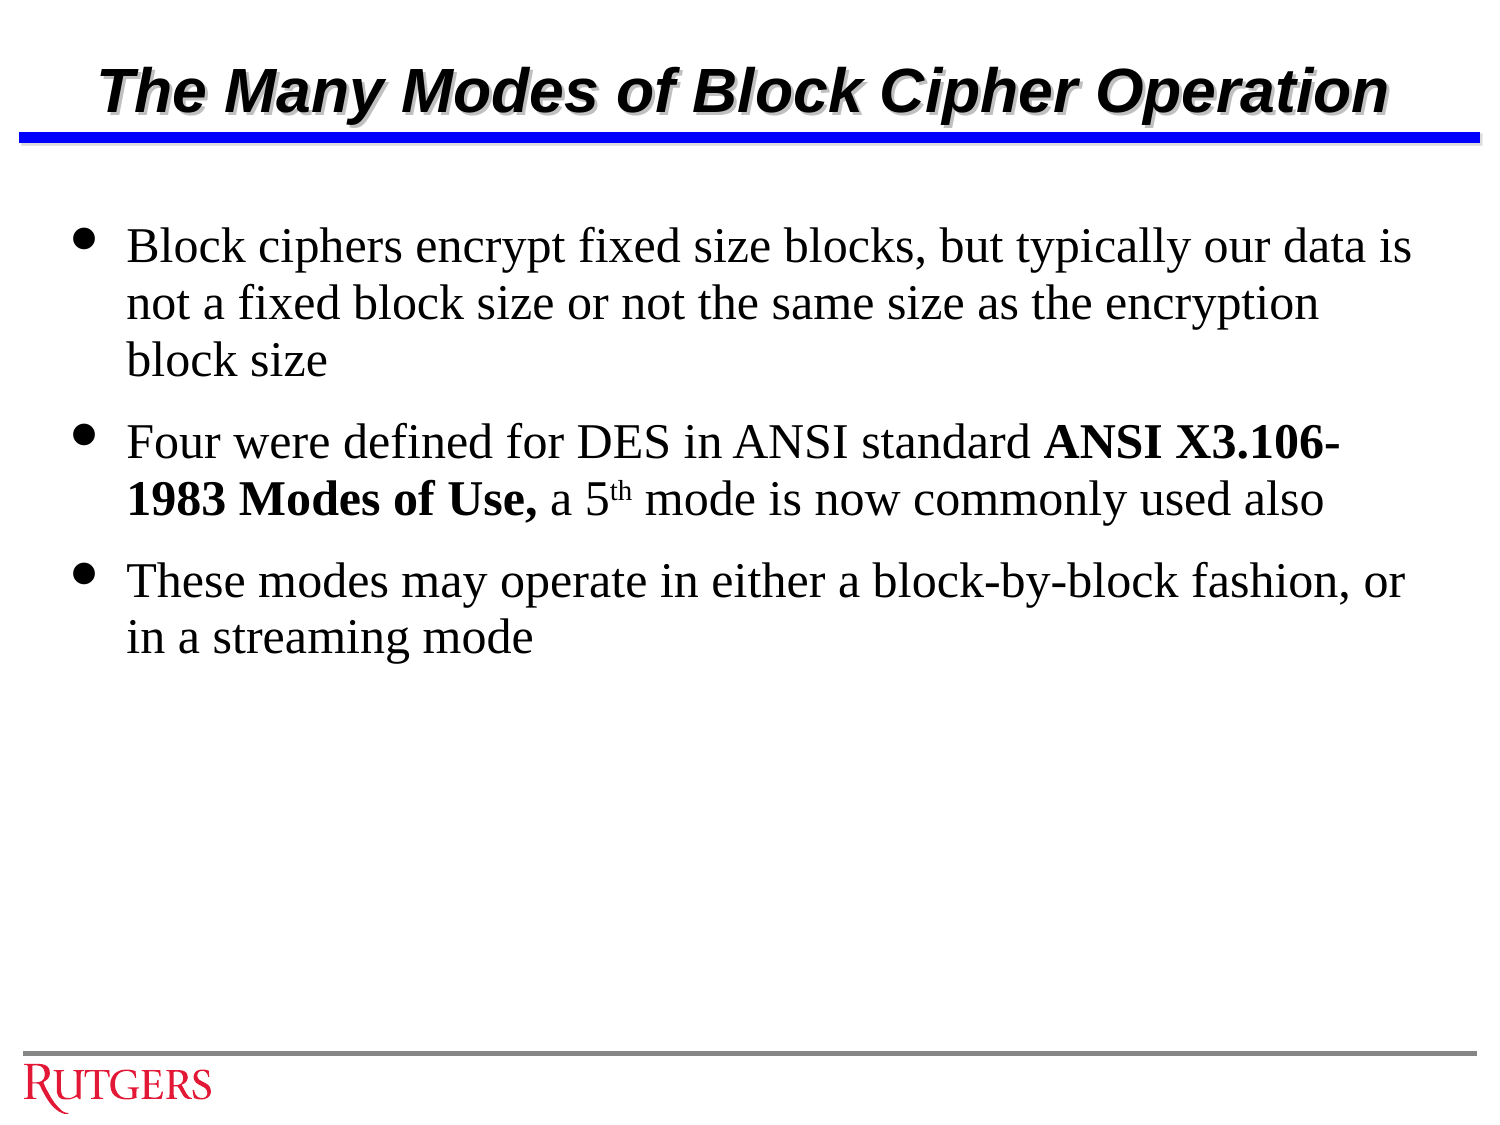

# The Many Modes of Block Cipher Operation
Block ciphers encrypt fixed size blocks, but typically our data is not a fixed block size or not the same size as the encryption block size
Four were defined for DES in ANSI standard ANSI X3.106-1983 Modes of Use, a 5th mode is now commonly used also
These modes may operate in either a block-by-block fashion, or in a streaming mode